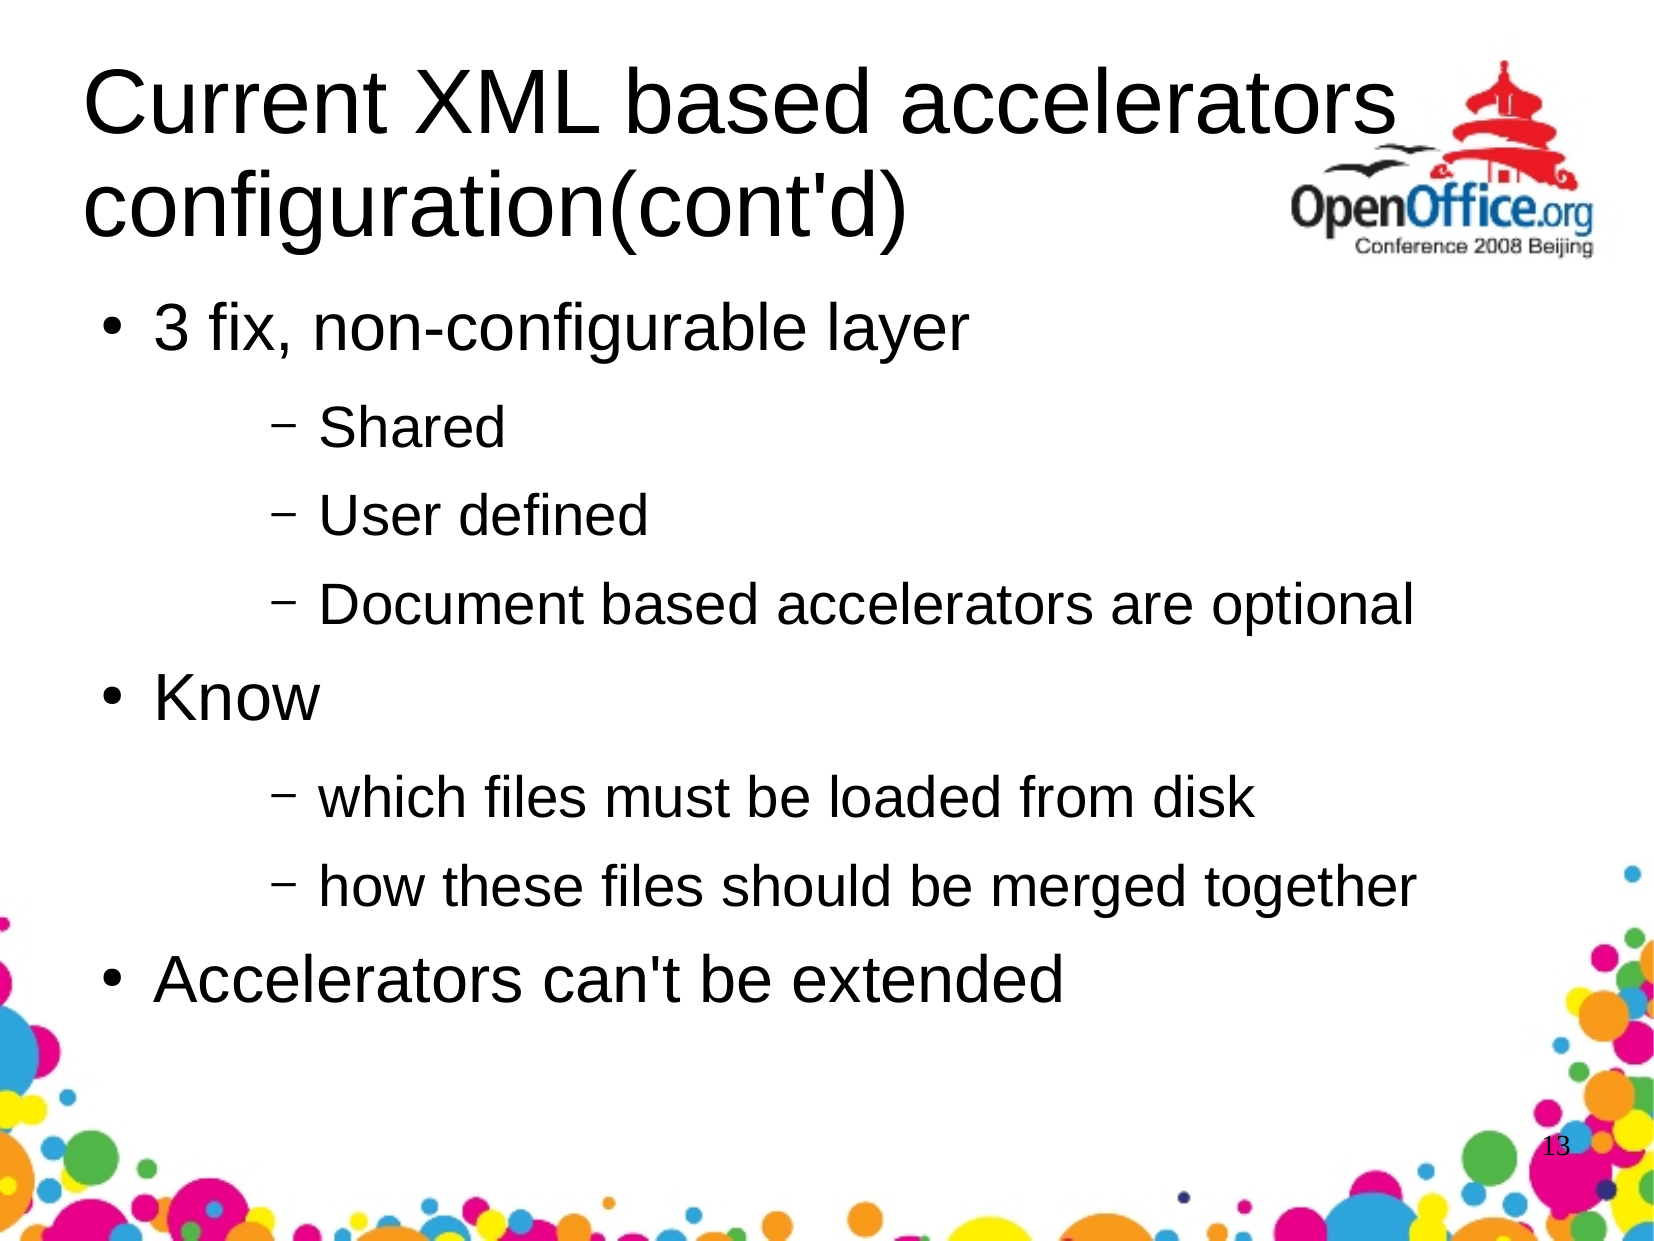

# Current XML based accelerators configuration(cont'd)
3 fix, non-configurable layer
Shared
User defined
Document based accelerators are optional
Know
which files must be loaded from disk
how these files should be merged together
Accelerators can't be extended
13